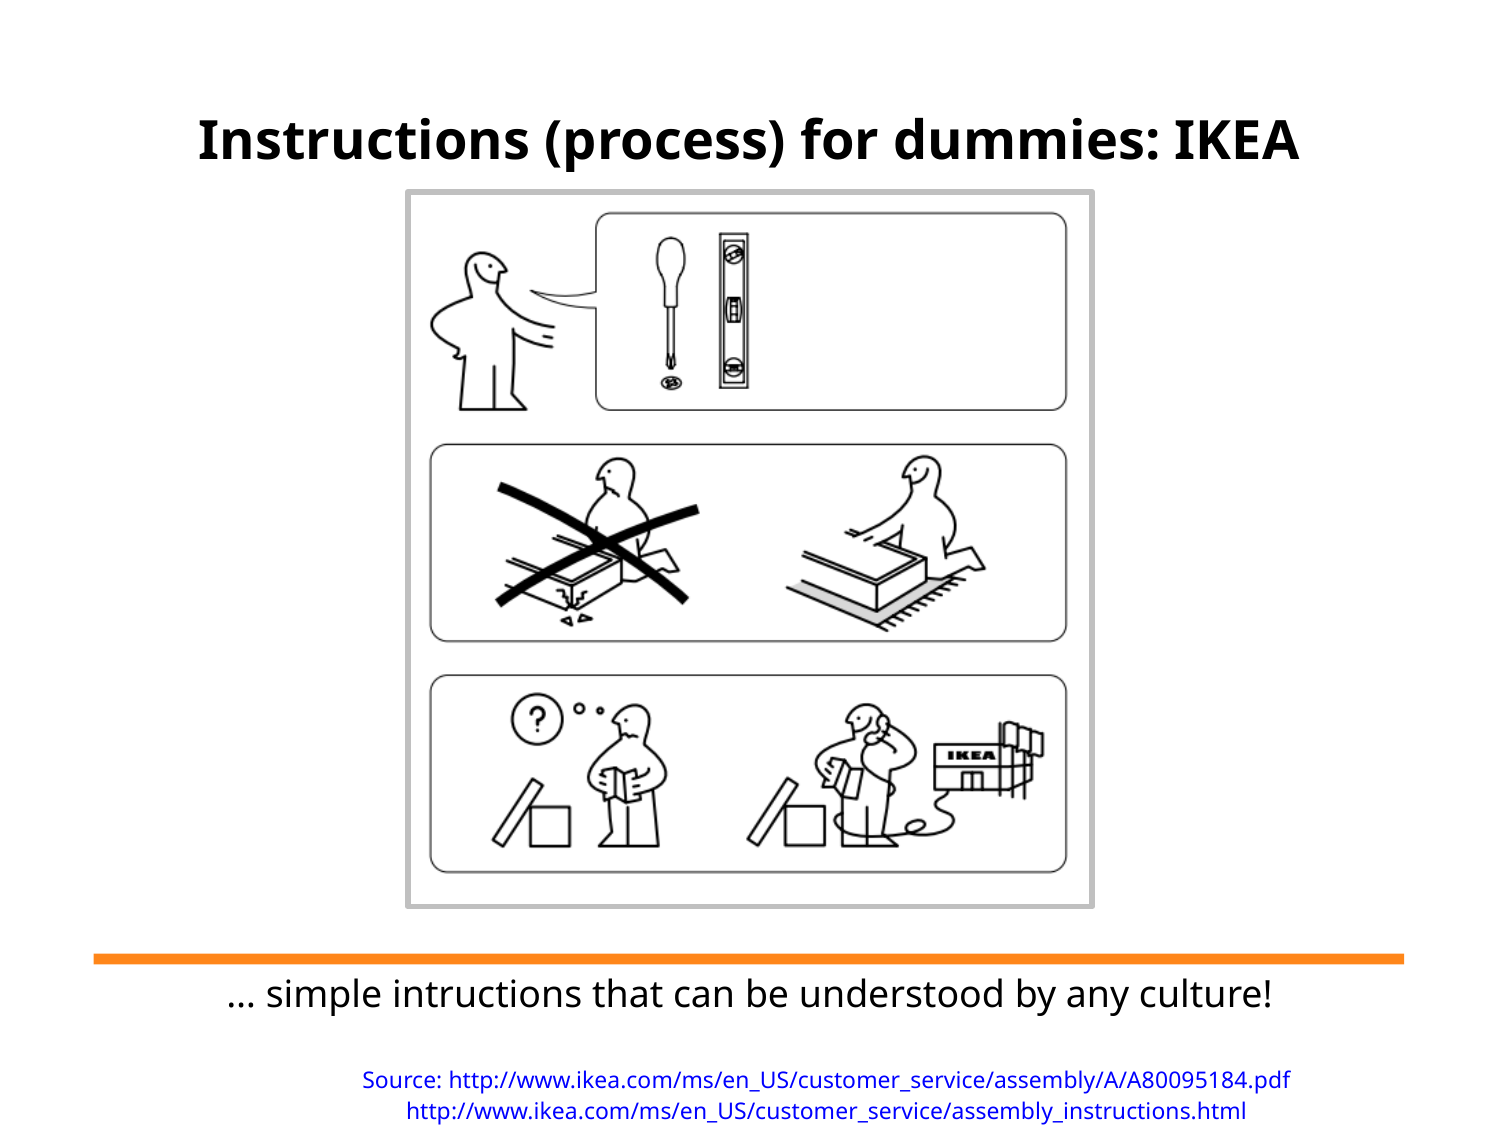

# Instructions (process) for dummies: IKEA
… simple intructions that can be understood by any culture!
Source: http://www.ikea.com/ms/en_US/customer_service/assembly/A/A80095184.pdf
http://www.ikea.com/ms/en_US/customer_service/assembly_instructions.html